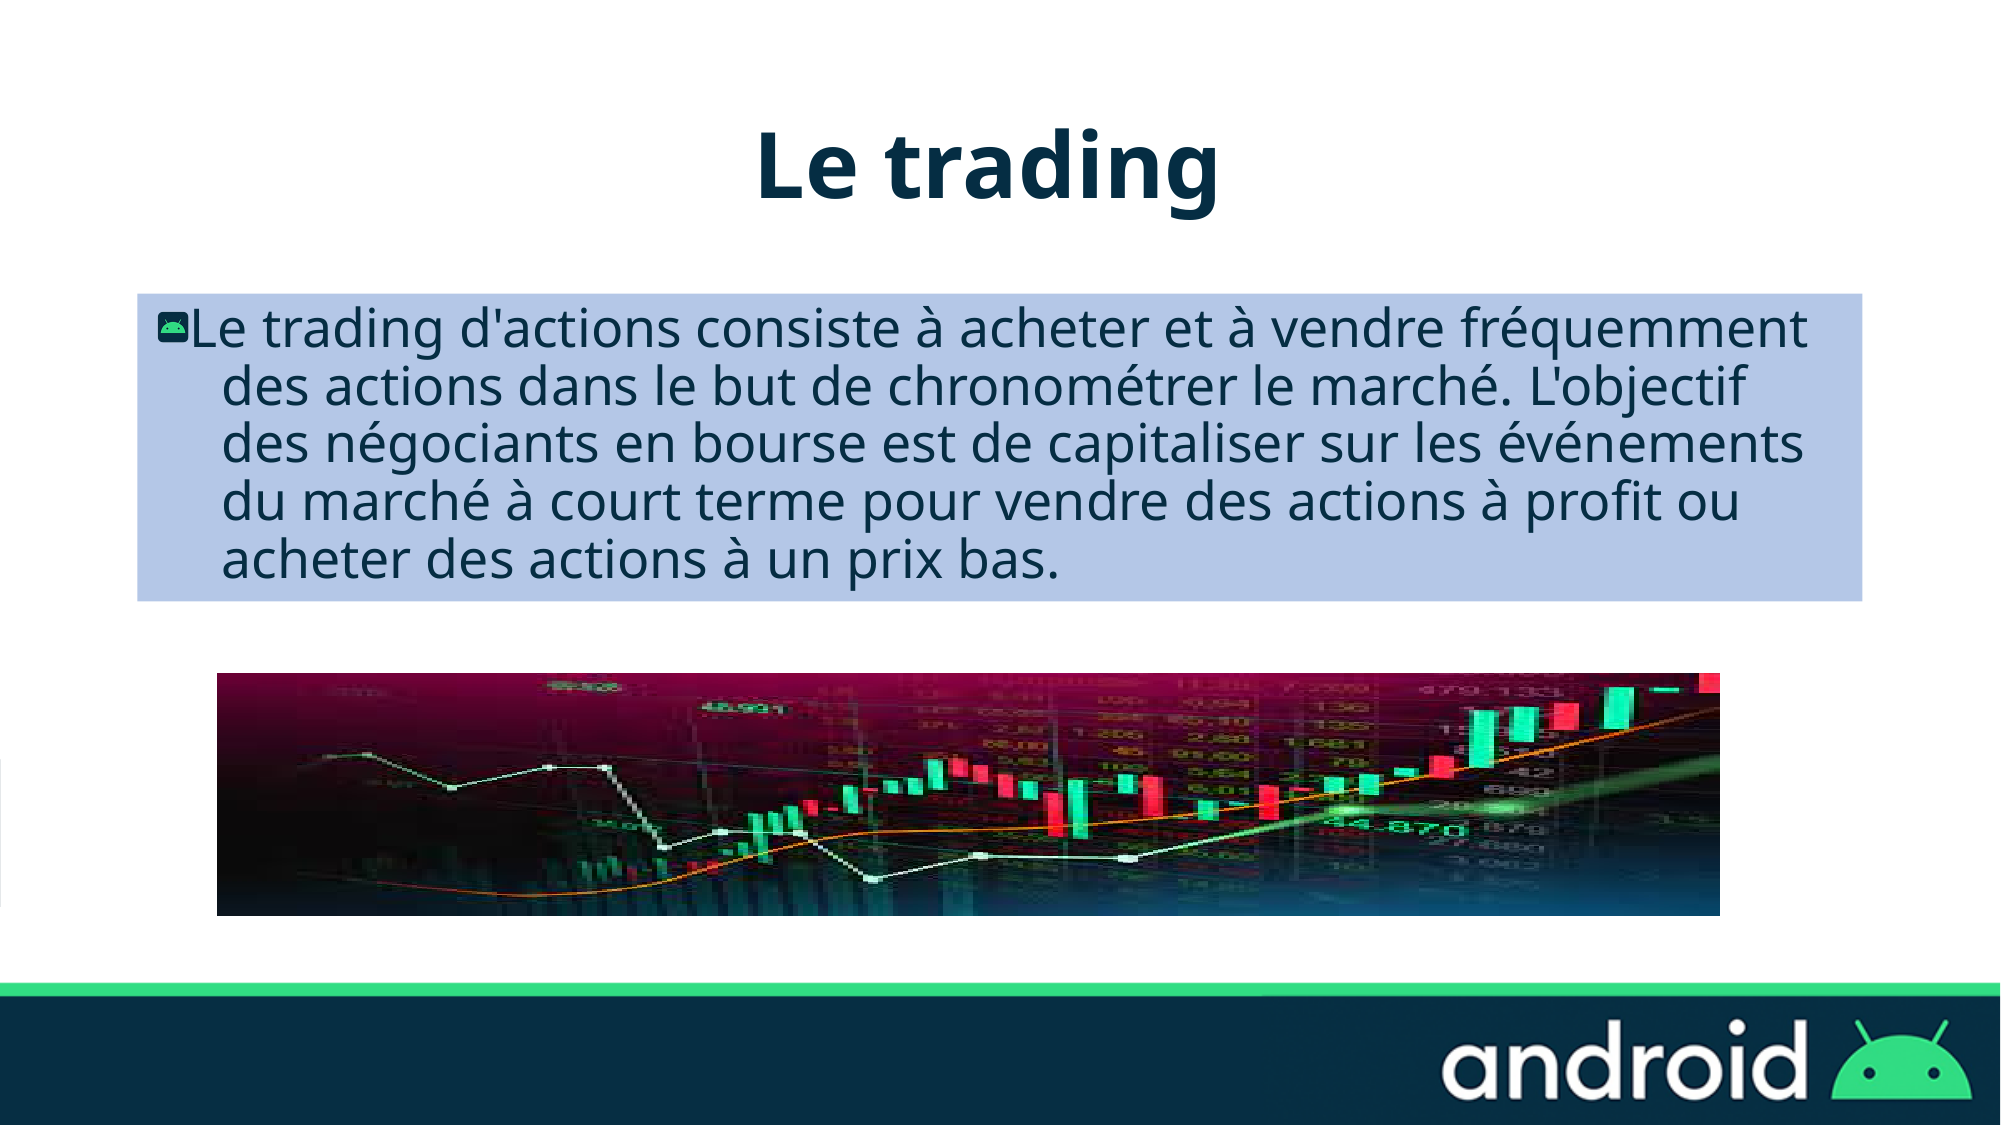

# Le trading
Le trading d'actions consiste à acheter et à vendre fréquemment des actions dans le but de chronométrer le marché. L'objectif des négociants en bourse est de capitaliser sur les événements du marché à court terme pour vendre des actions à profit ou acheter des actions à un prix bas.